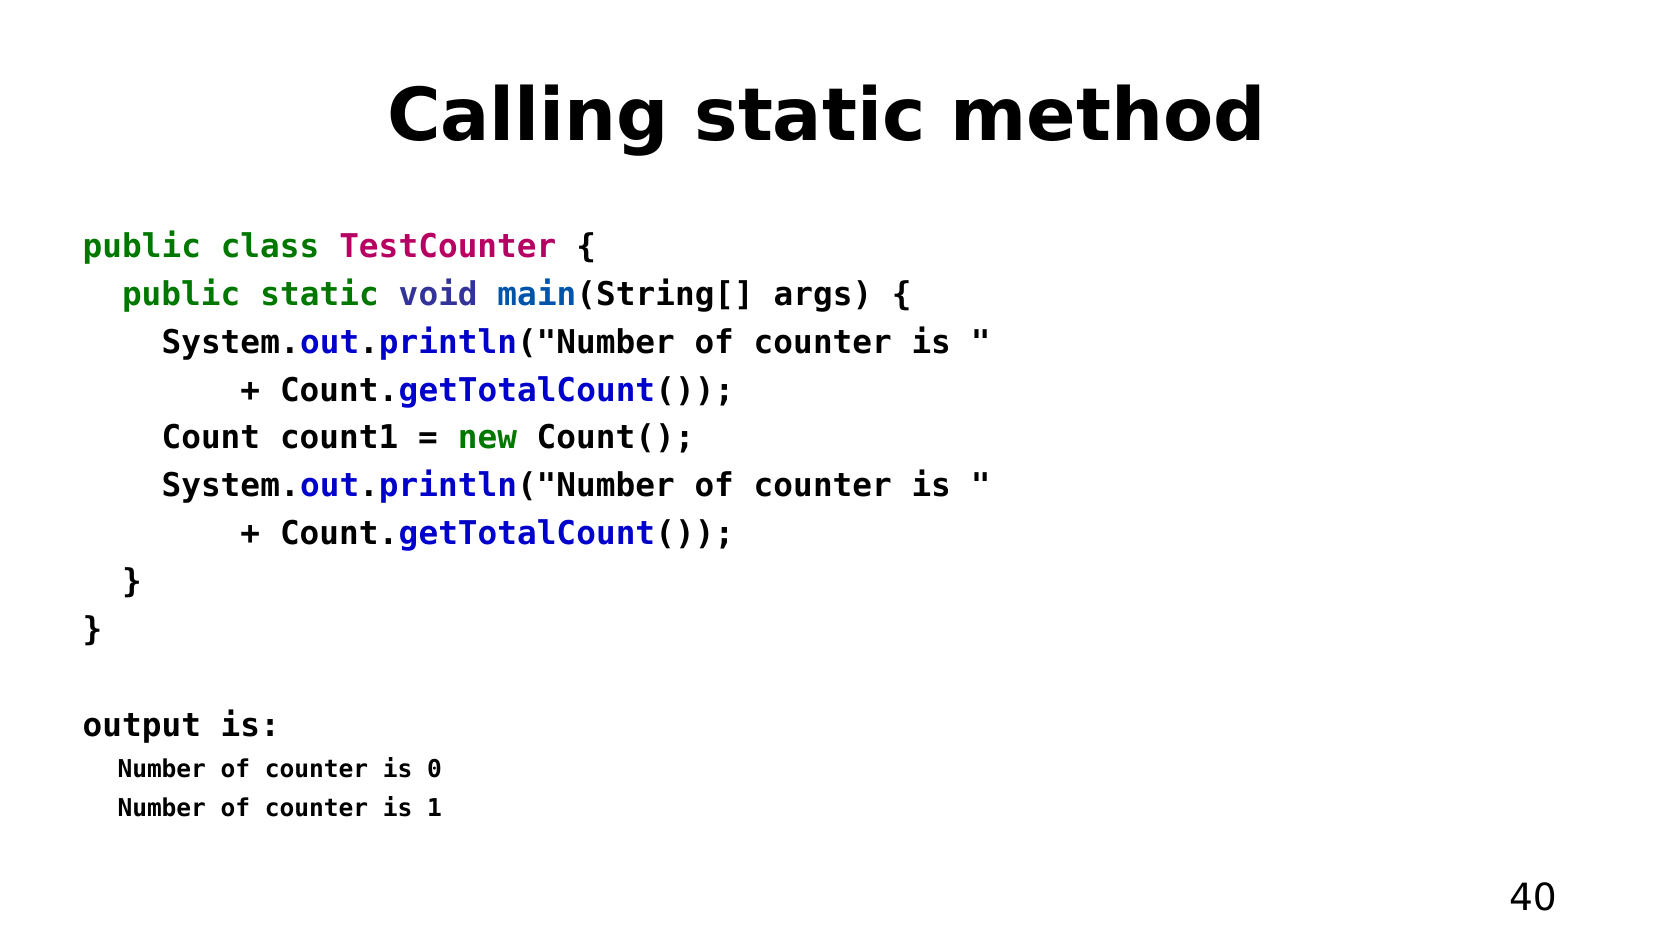

# Calling static method
public class TestCounter {
 public static void main(String[] args) {
 System.out.println("Number of counter is "
 + Count.getTotalCount());
 Count count1 = new Count();
 System.out.println("Number of counter is "
 + Count.getTotalCount());
 }
}
output is:
Number of counter is 0
Number of counter is 1